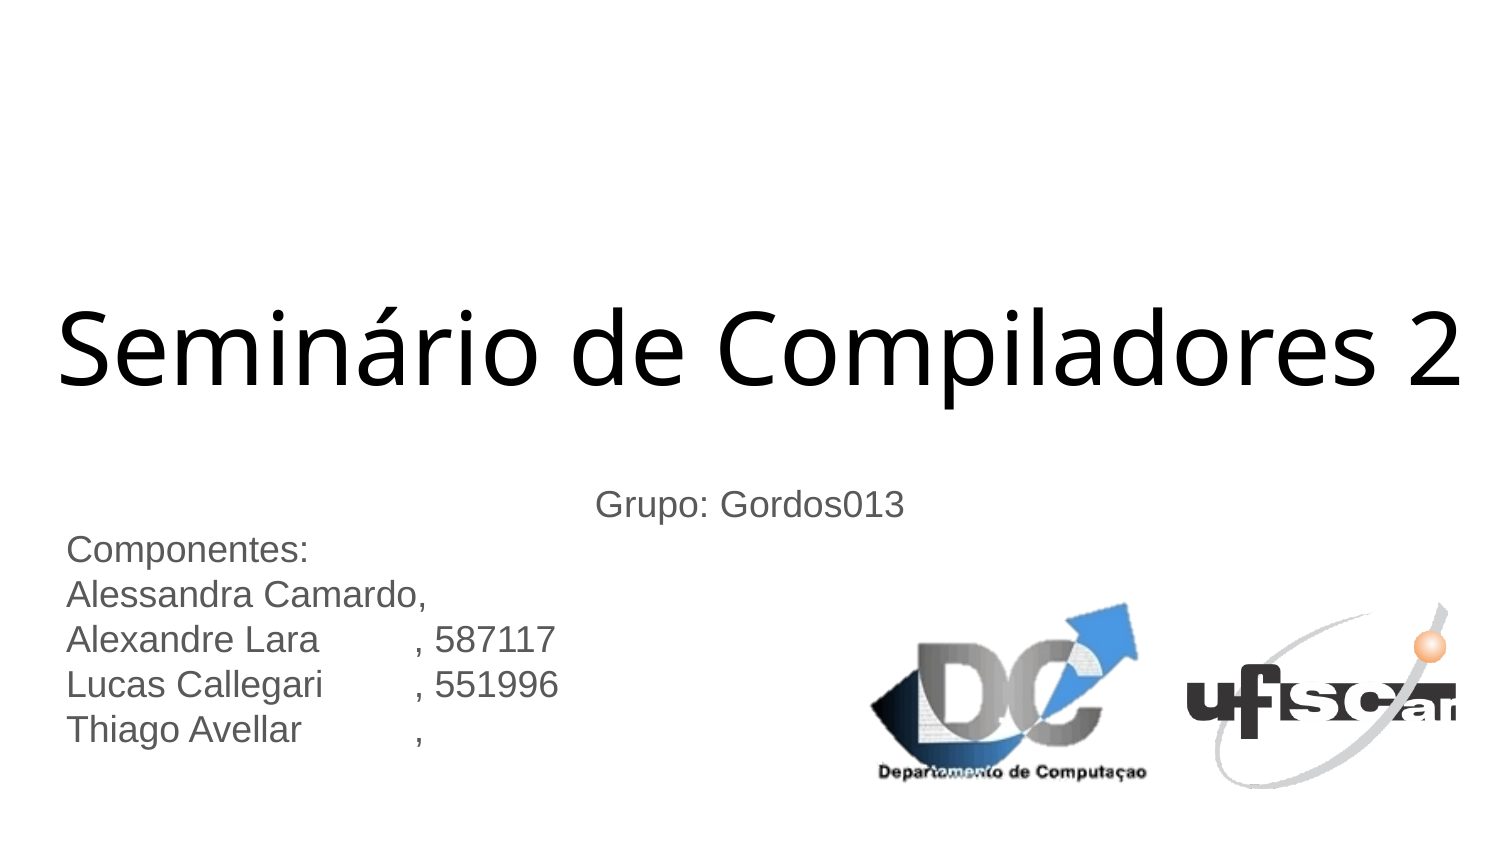

# Seminário de Compiladores 2
Grupo: Gordos013
Componentes:
Alessandra Camardo,
Alexandre Lara , 587117
Lucas Callegari 	 , 551996
Thiago Avellar	 ,